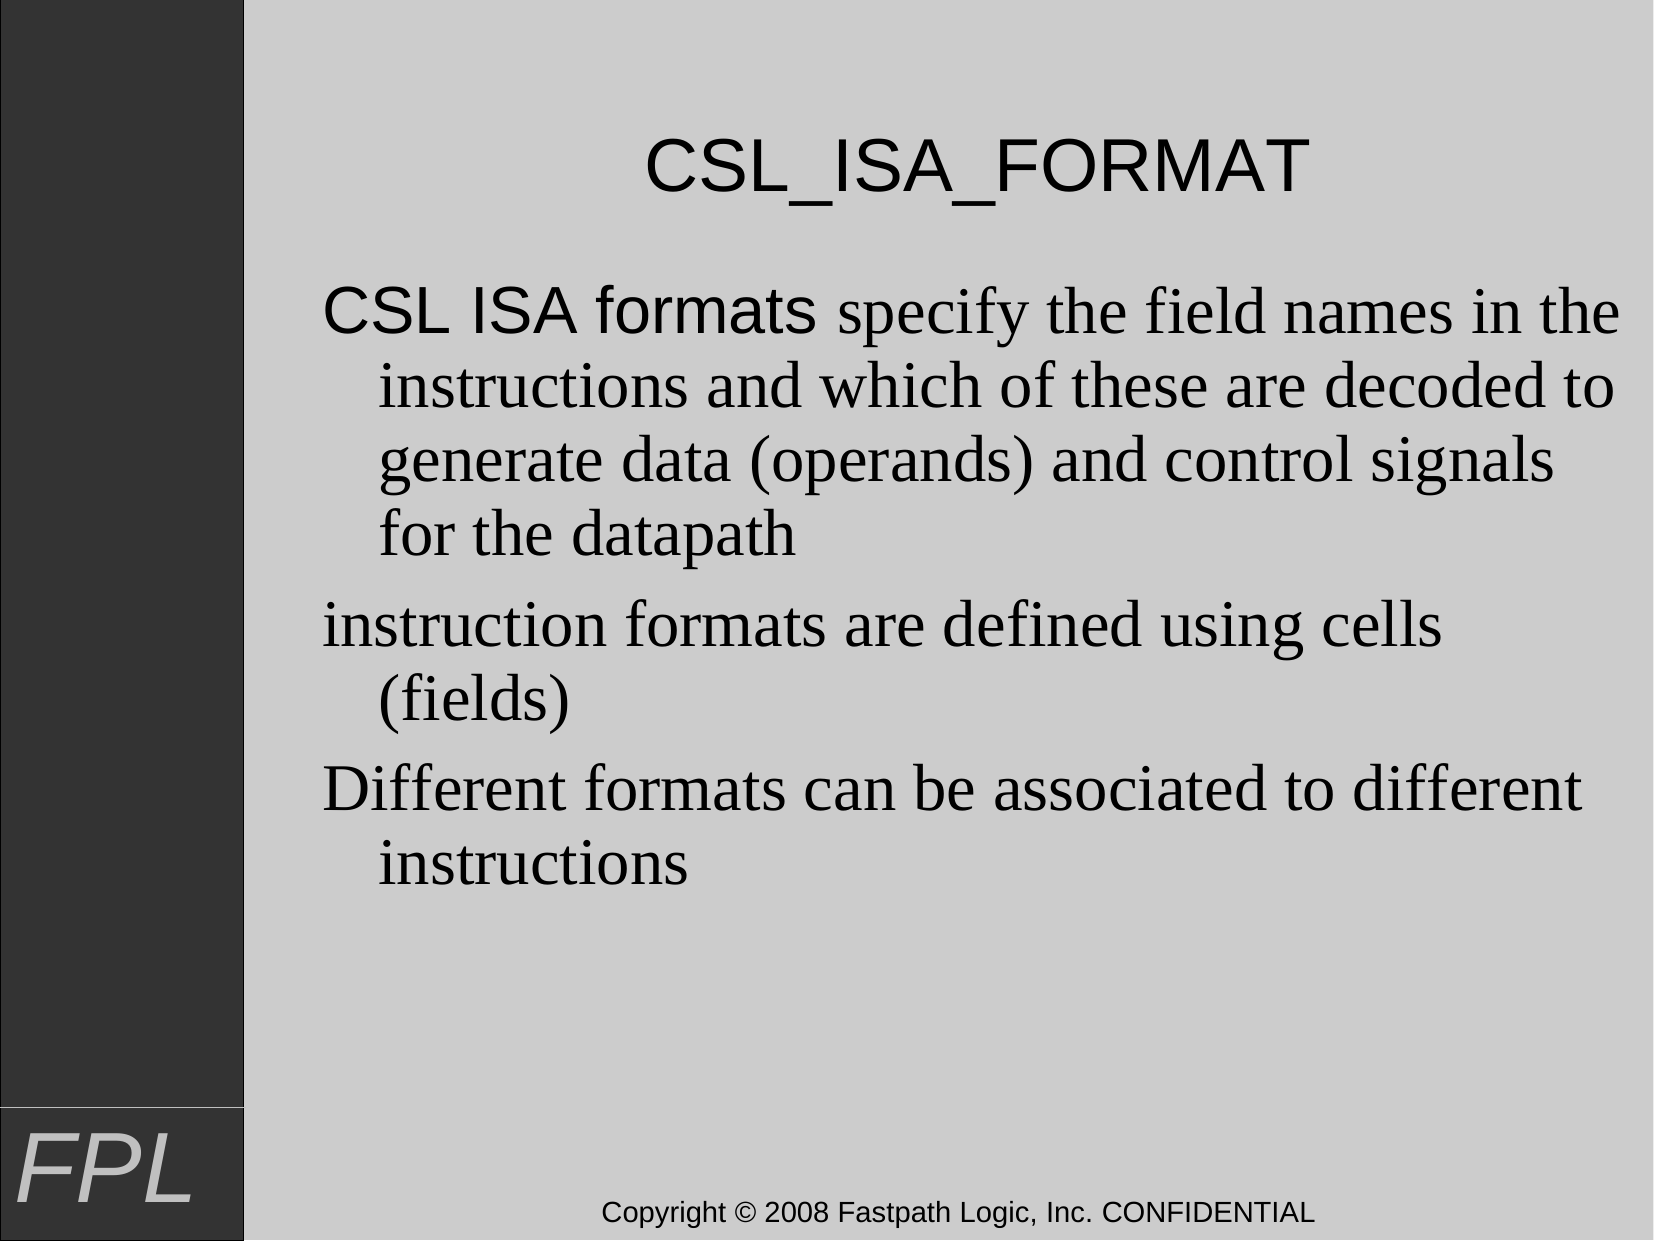

# CSL_ISA_FORMAT
CSL ISA formats specify the field names in the instructions and which of these are decoded to generate data (operands) and control signals for the datapath
instruction formats are defined using cells (fields)
Different formats can be associated to different instructions